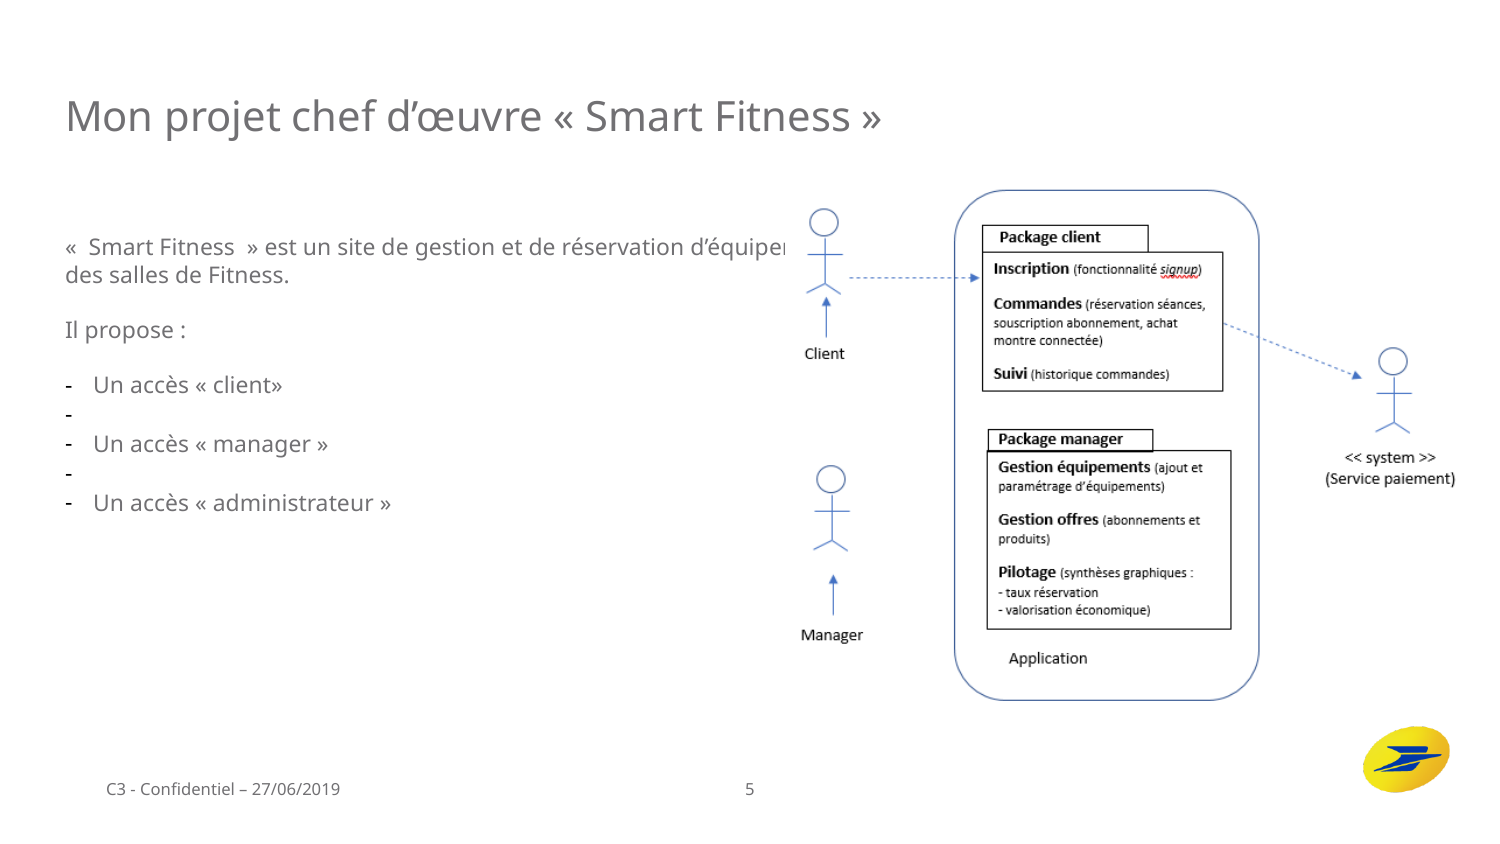

Mon projet chef d’œuvre « Smart Fitness »
# «  Smart Fitness  » est un site de gestion et de réservation d’équipements des salles de Fitness.
Il propose :
Un accès « client»
Un accès « manager »
Un accès « administrateur »